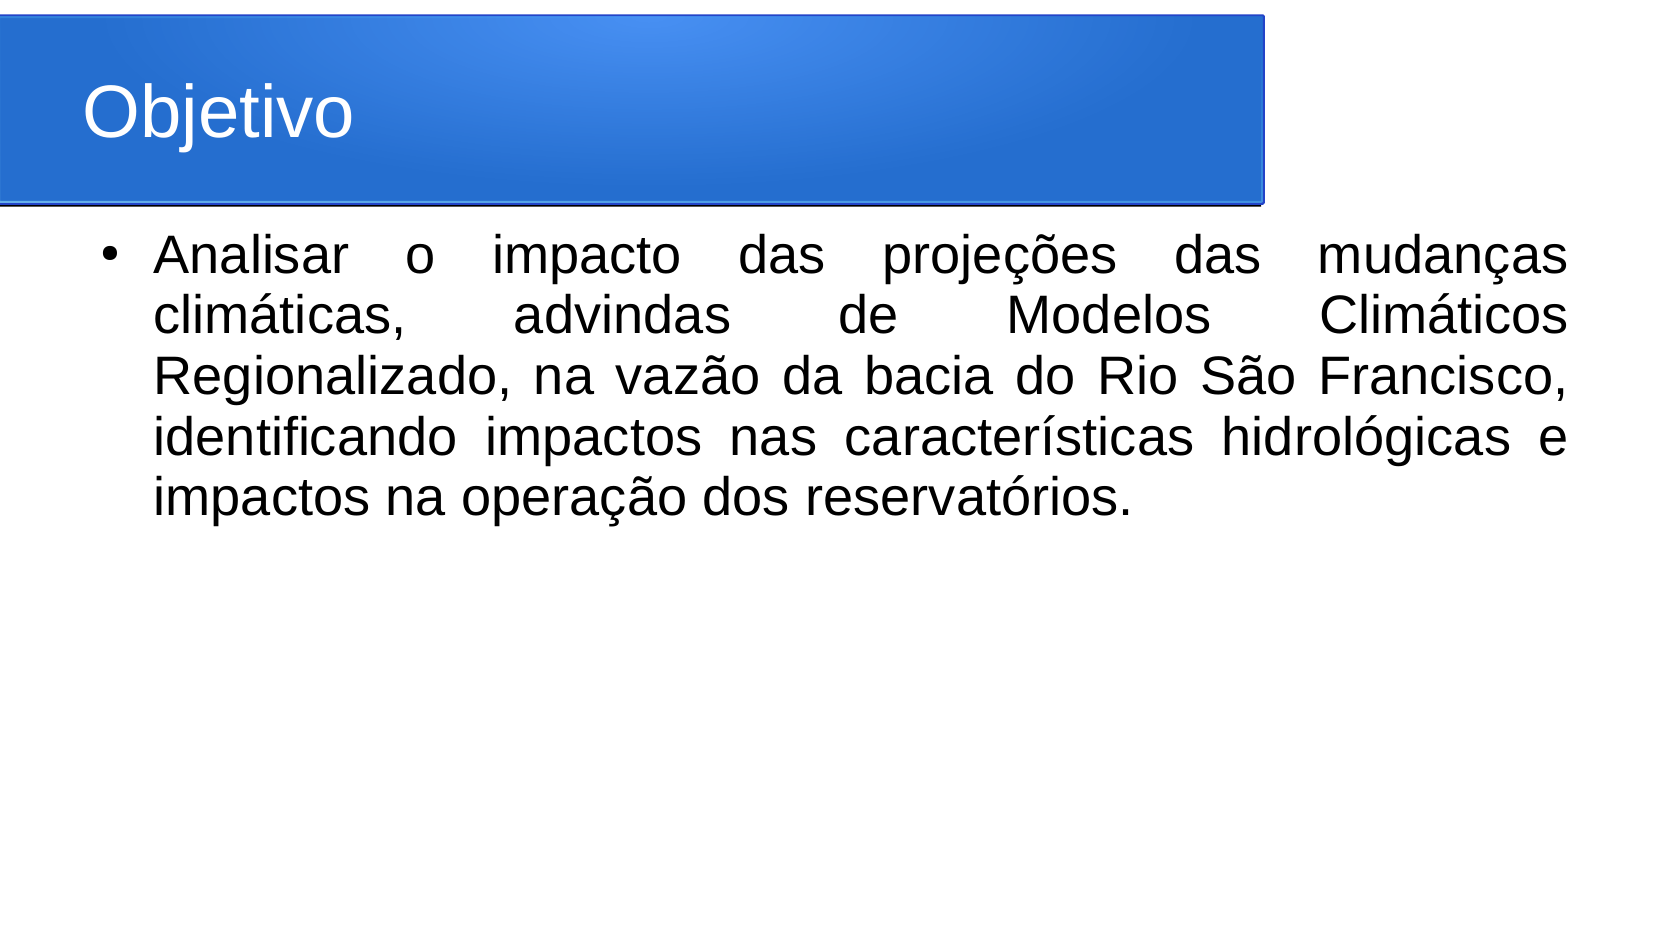

# Objetivo
Analisar o impacto das projeções das mudanças climáticas, advindas de Modelos Climáticos Regionalizado, na vazão da bacia do Rio São Francisco, identificando impactos nas características hidrológicas e impactos na operação dos reservatórios.